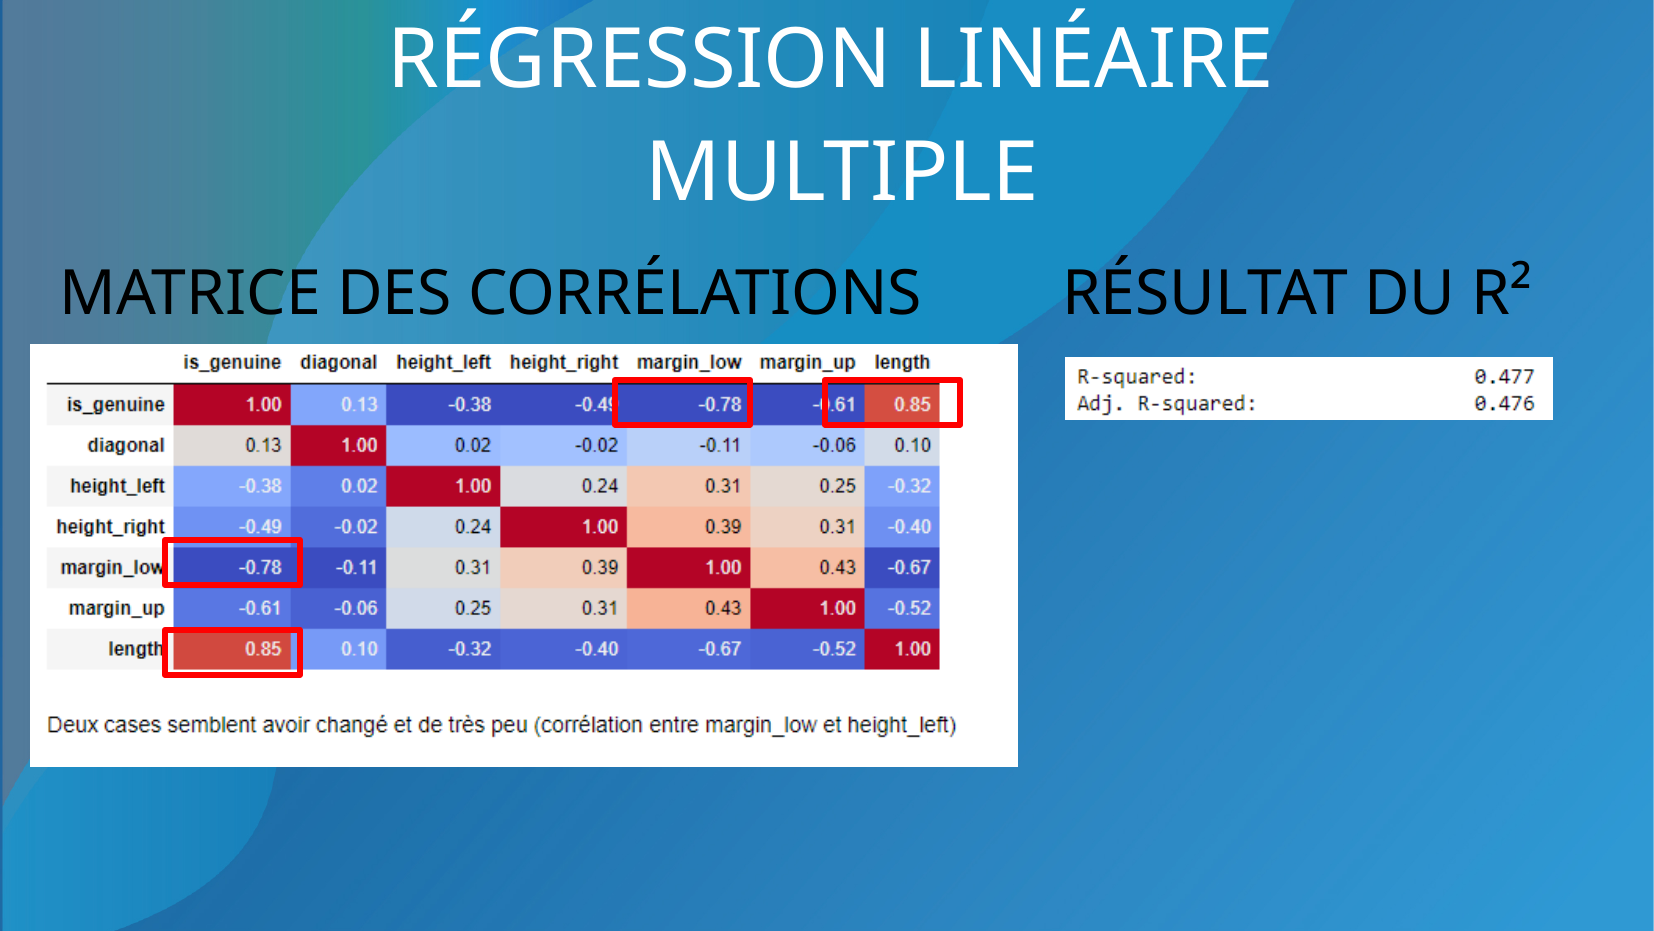

# RÉGRESSION LINÉAIRE MULTIPLE
MATRICE DES CORRÉLATIONS
RÉSULTAT DU R²